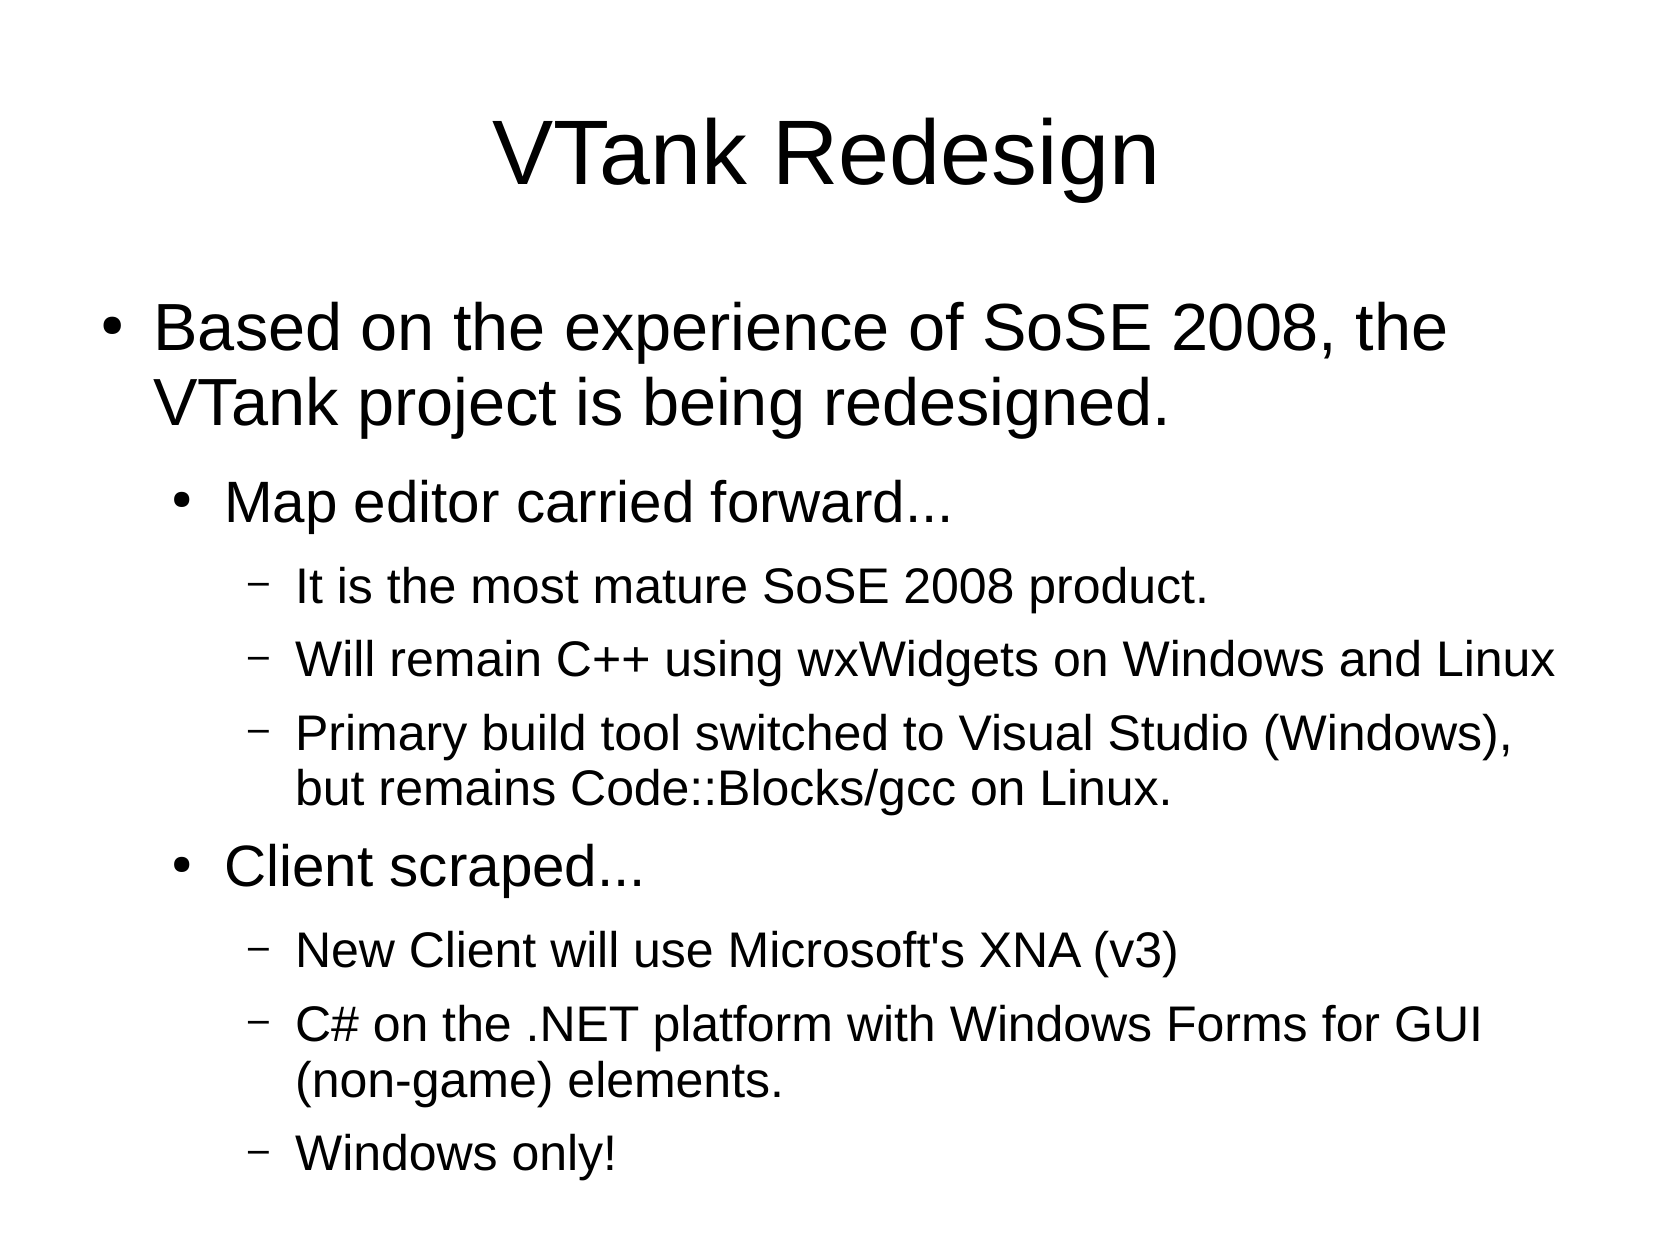

# VTank Redesign
Based on the experience of SoSE 2008, the VTank project is being redesigned.
Map editor carried forward...
It is the most mature SoSE 2008 product.
Will remain C++ using wxWidgets on Windows and Linux
Primary build tool switched to Visual Studio (Windows), but remains Code::Blocks/gcc on Linux.
Client scraped...
New Client will use Microsoft's XNA (v3)
C# on the .NET platform with Windows Forms for GUI (non-game) elements.
Windows only!